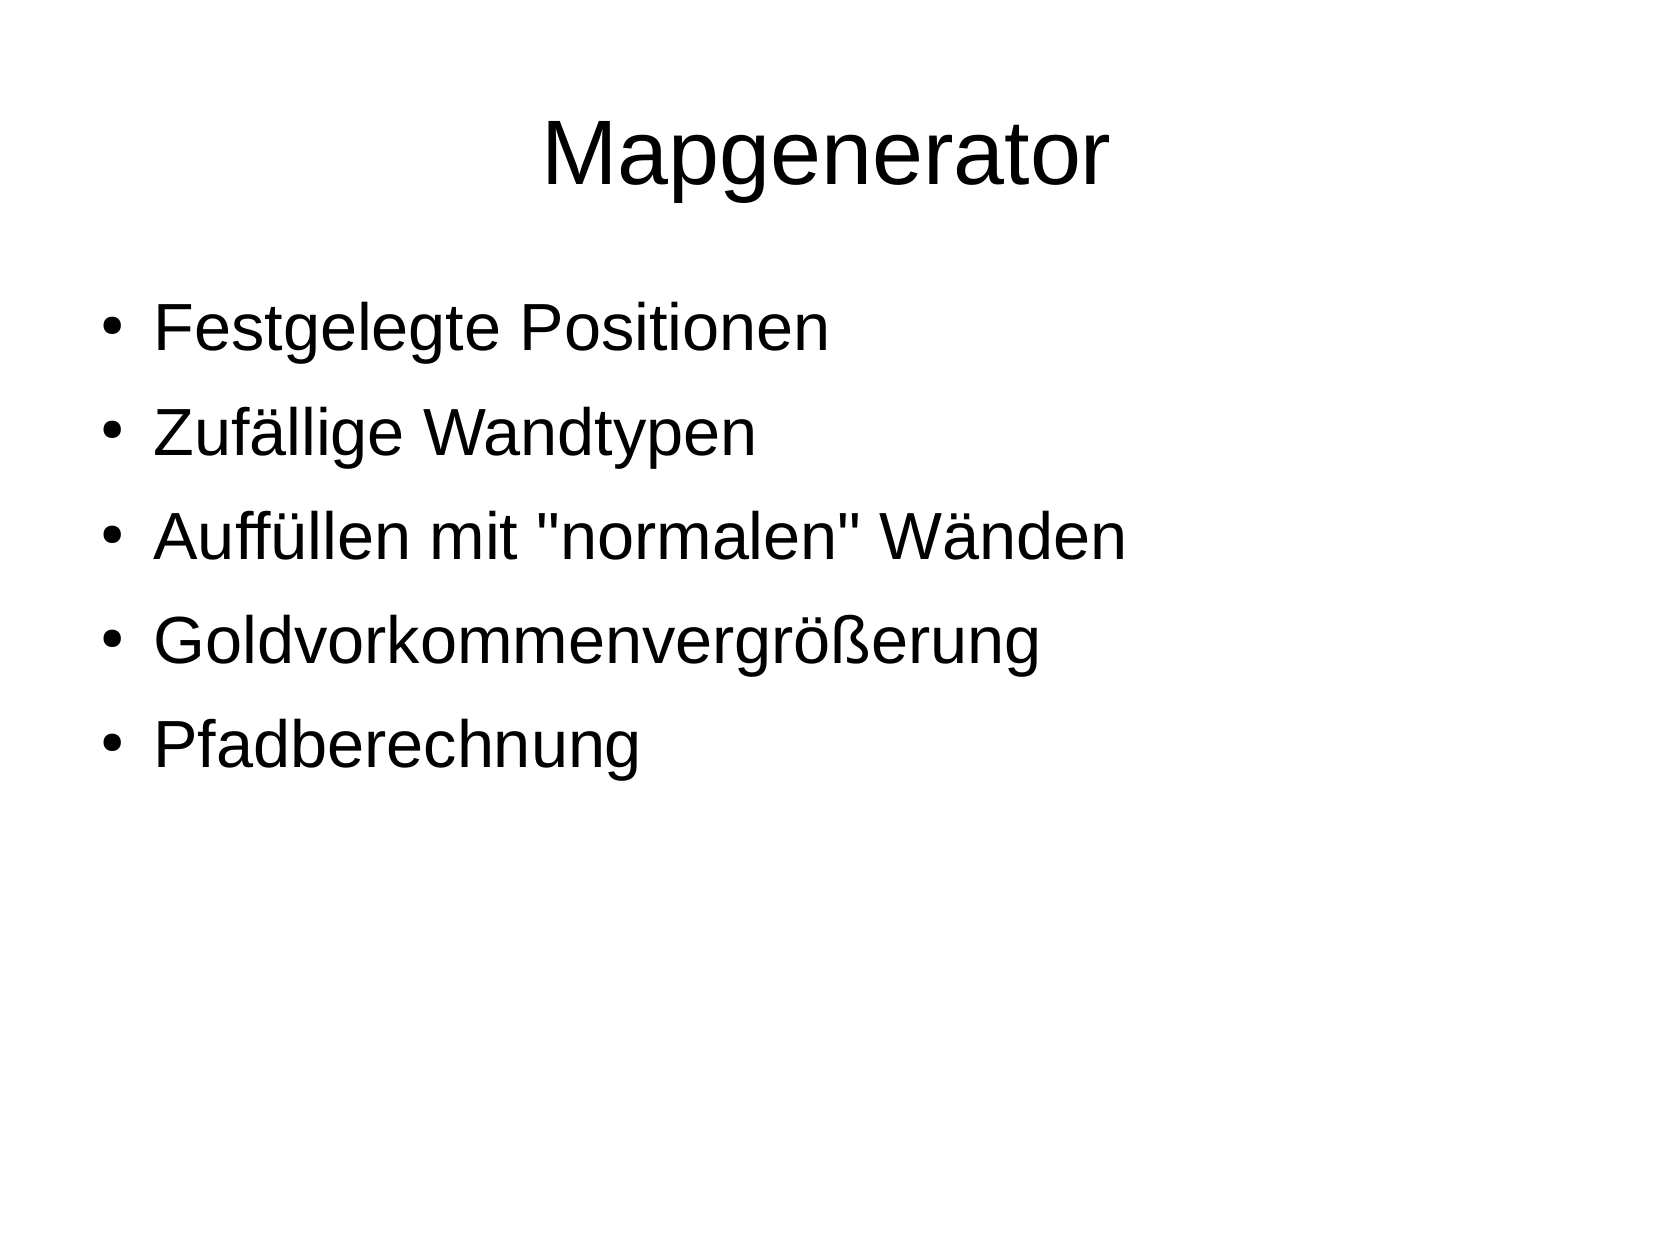

# Mapgenerator
Festgelegte Positionen
Zufällige Wandtypen
Auffüllen mit "normalen" Wänden
Goldvorkommenvergrößerung
Pfadberechnung